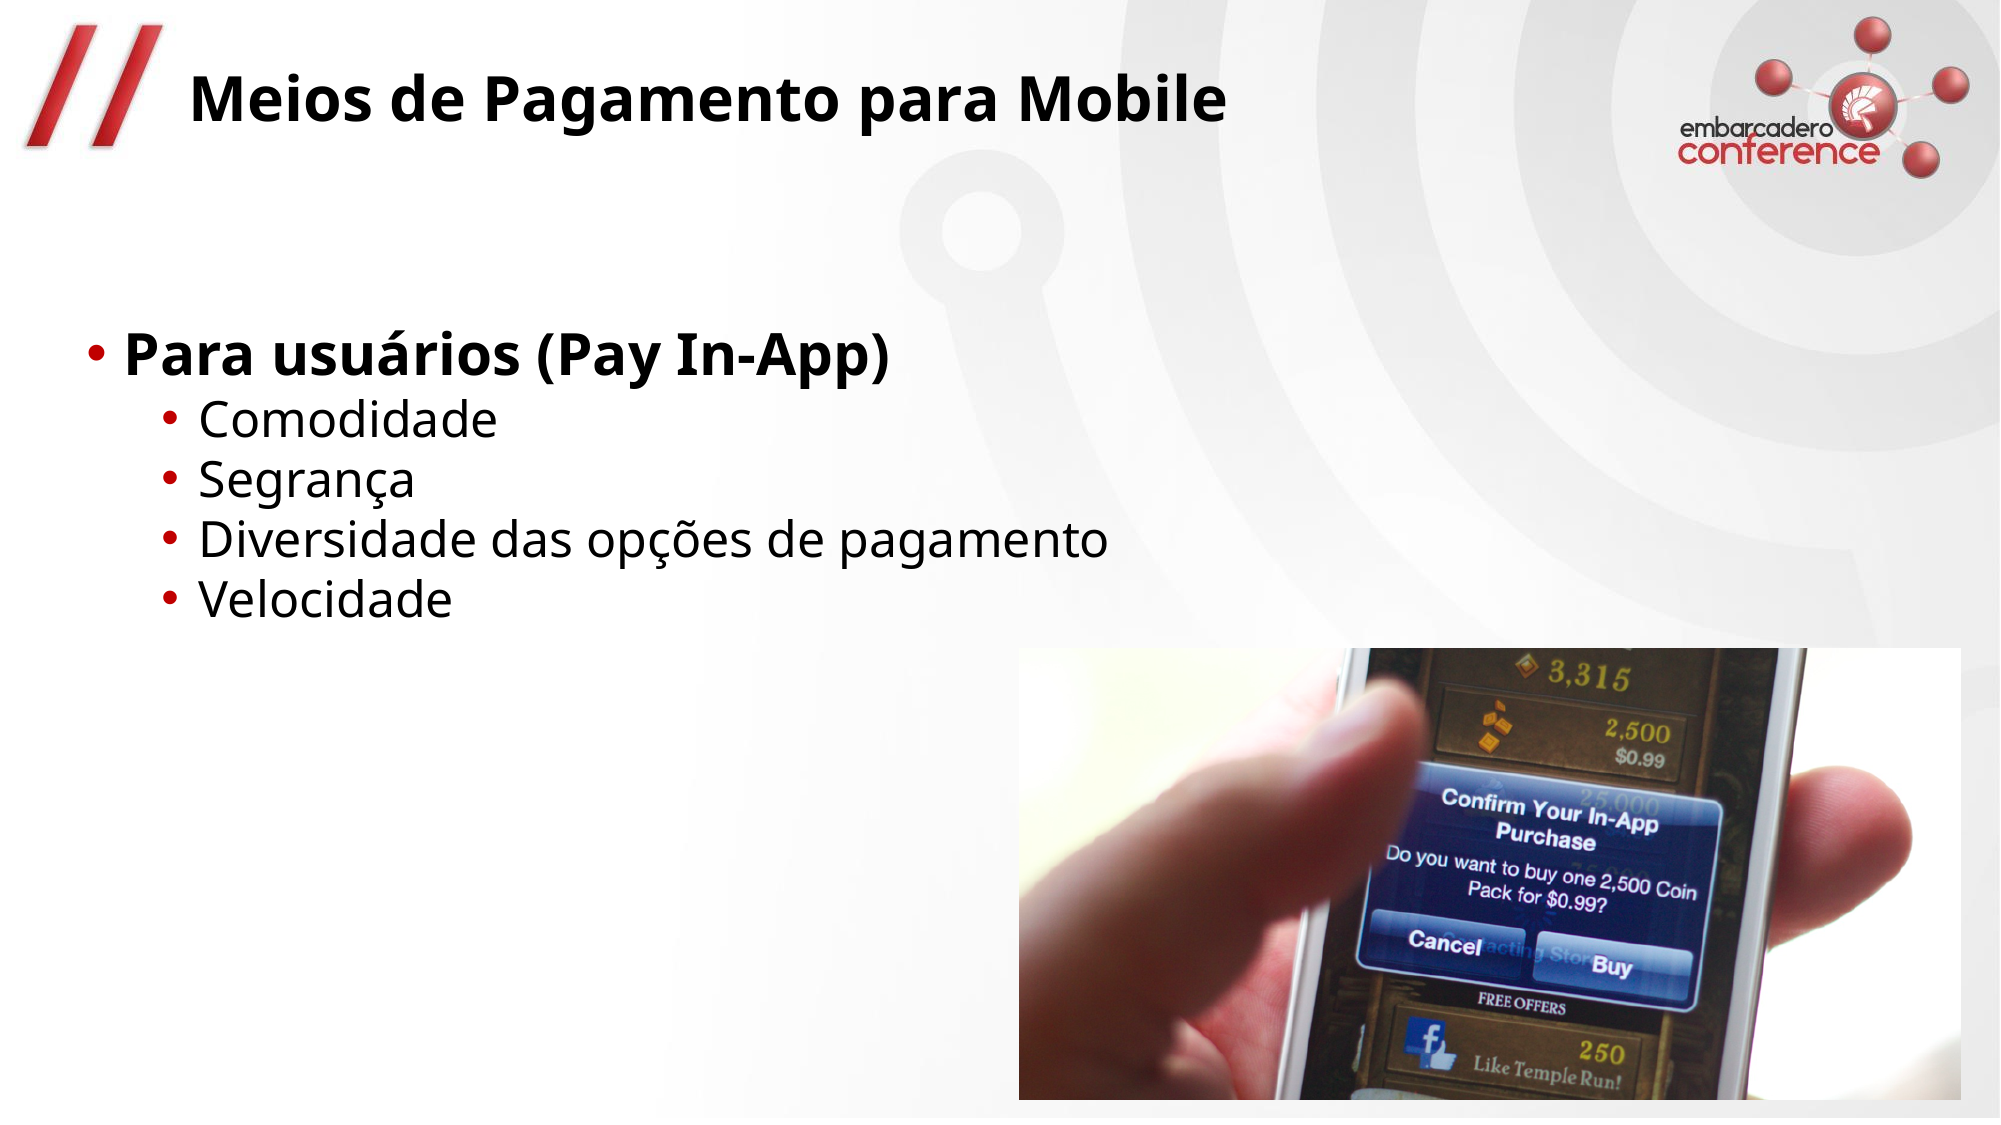

# Meios de Pagamento para Mobile
Para usuários (Pay In-App)
Comodidade
Segrança
Diversidade das opções de pagamento
Velocidade